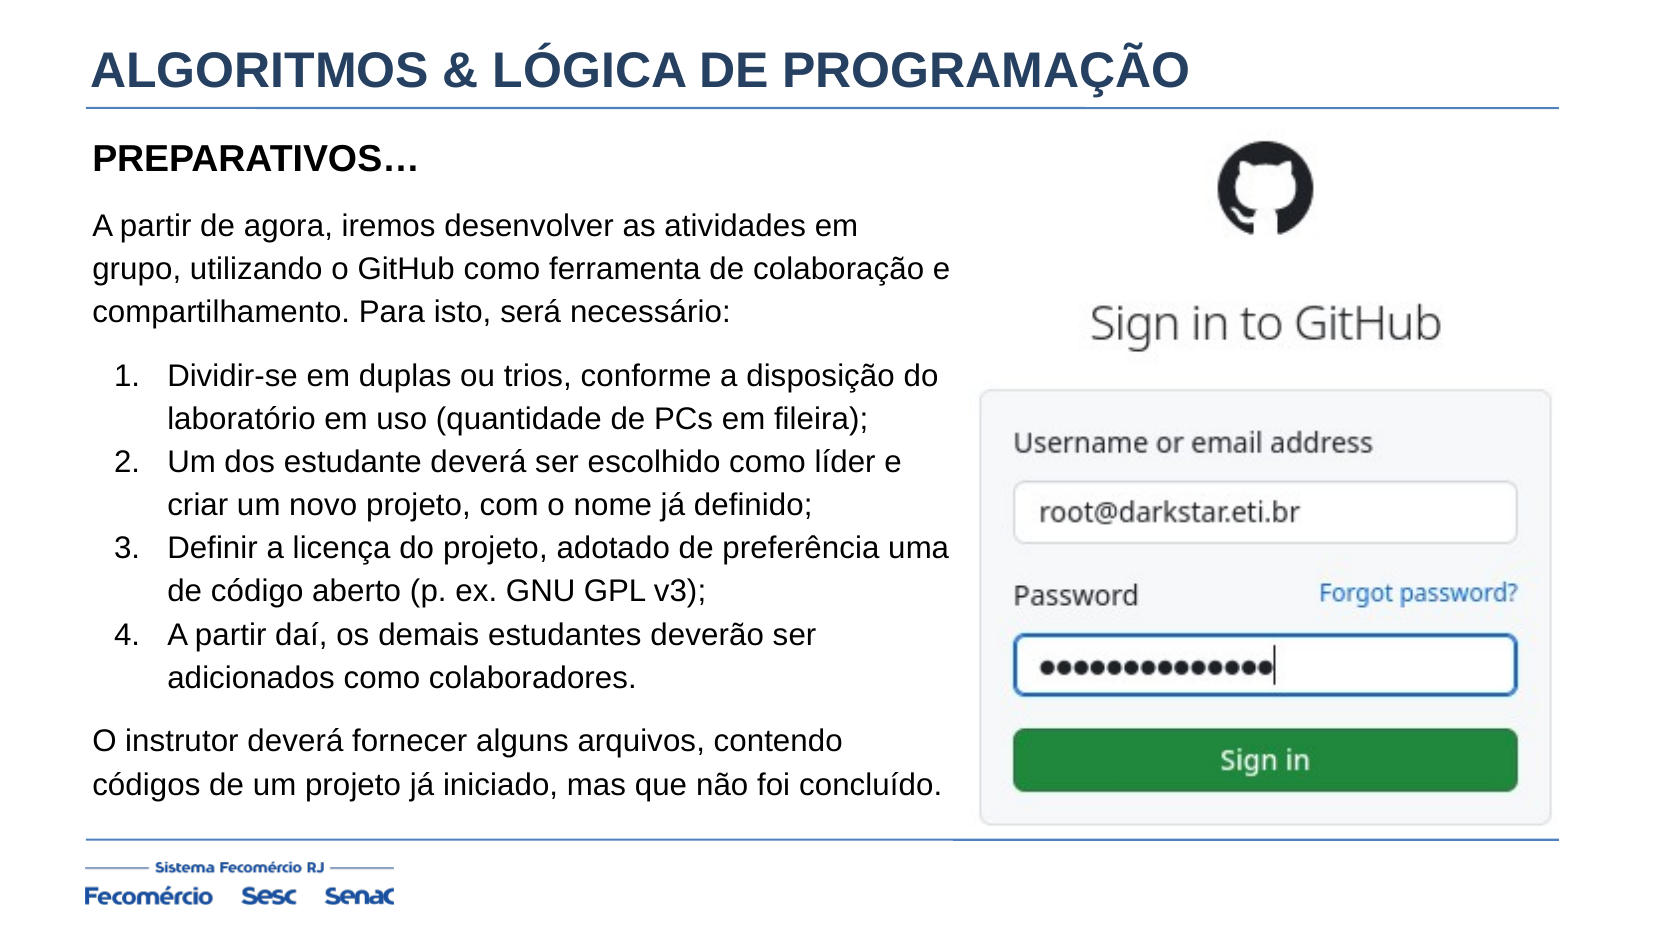

ALGORITMOS & LÓGICA DE PROGRAMAÇÃO
PREPARATIVOS…
A partir de agora, iremos desenvolver as atividades em grupo, utilizando o GitHub como ferramenta de colaboração e compartilhamento. Para isto, será necessário:
Dividir-se em duplas ou trios, conforme a disposição do laboratório em uso (quantidade de PCs em fileira);
Um dos estudante deverá ser escolhido como líder e criar um novo projeto, com o nome já definido;
Definir a licença do projeto, adotado de preferência uma de código aberto (p. ex. GNU GPL v3);
A partir daí, os demais estudantes deverão ser adicionados como colaboradores.
O instrutor deverá fornecer alguns arquivos, contendo códigos de um projeto já iniciado, mas que não foi concluído.